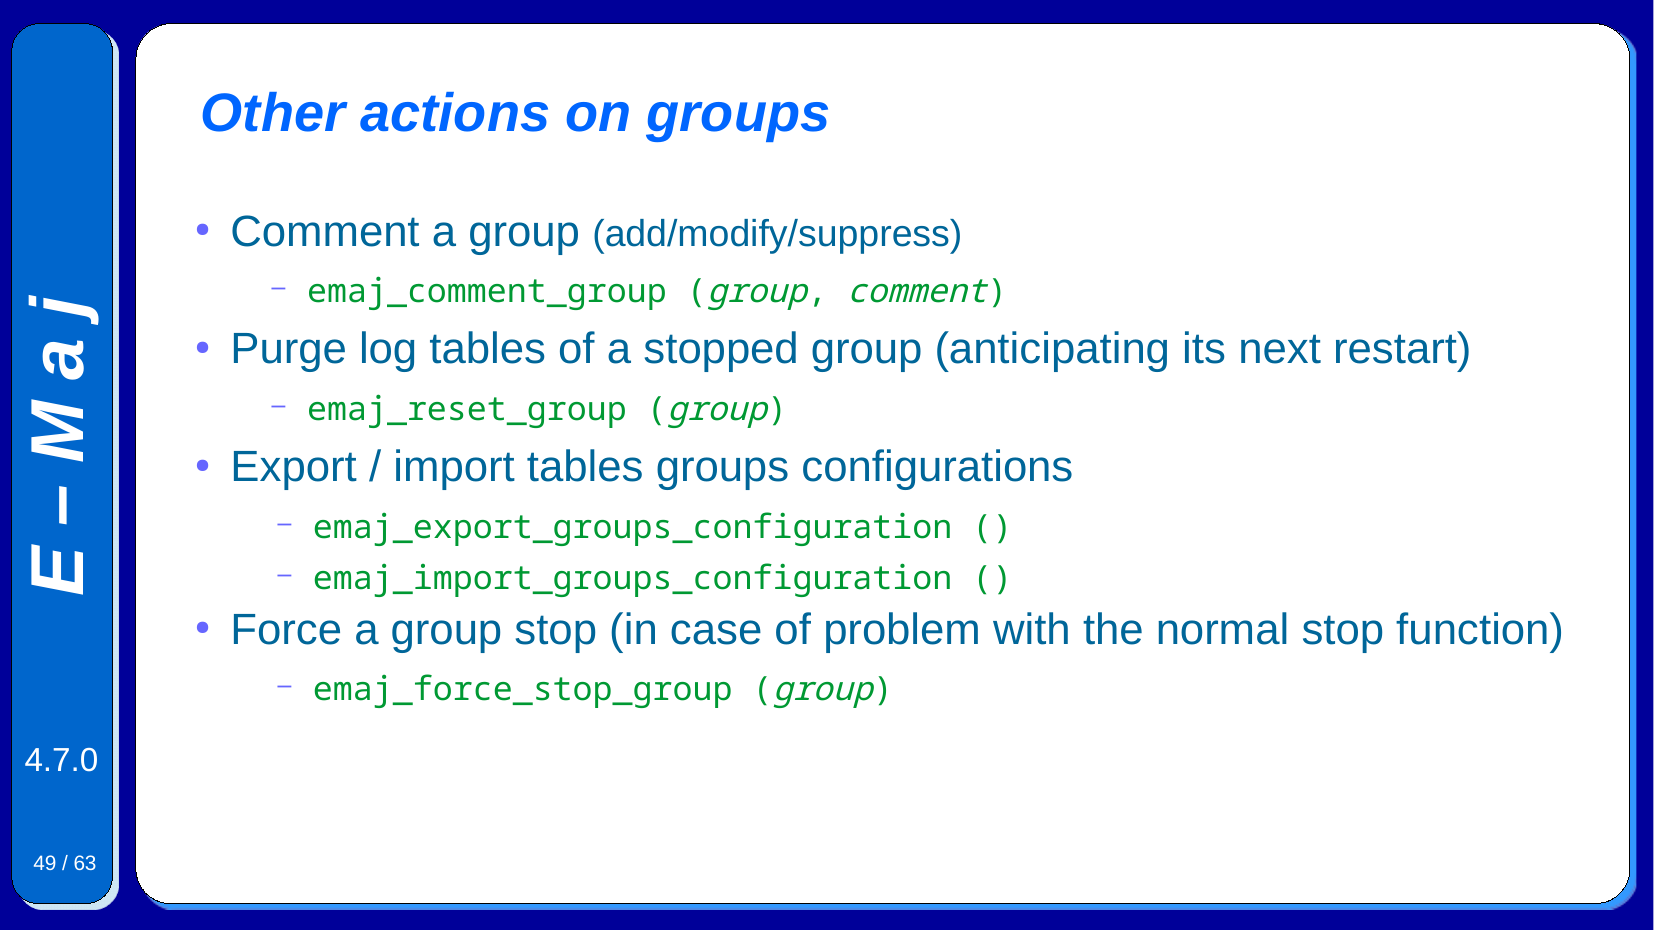

# Other actions on groups
Comment a group (add/modify/suppress)
emaj_comment_group (group, comment)
Purge log tables of a stopped group (anticipating its next restart)
emaj_reset_group (group)
Export / import tables groups configurations
emaj_export_groups_configuration ()
emaj_import_groups_configuration ()
Force a group stop (in case of problem with the normal stop function)
emaj_force_stop_group (group)